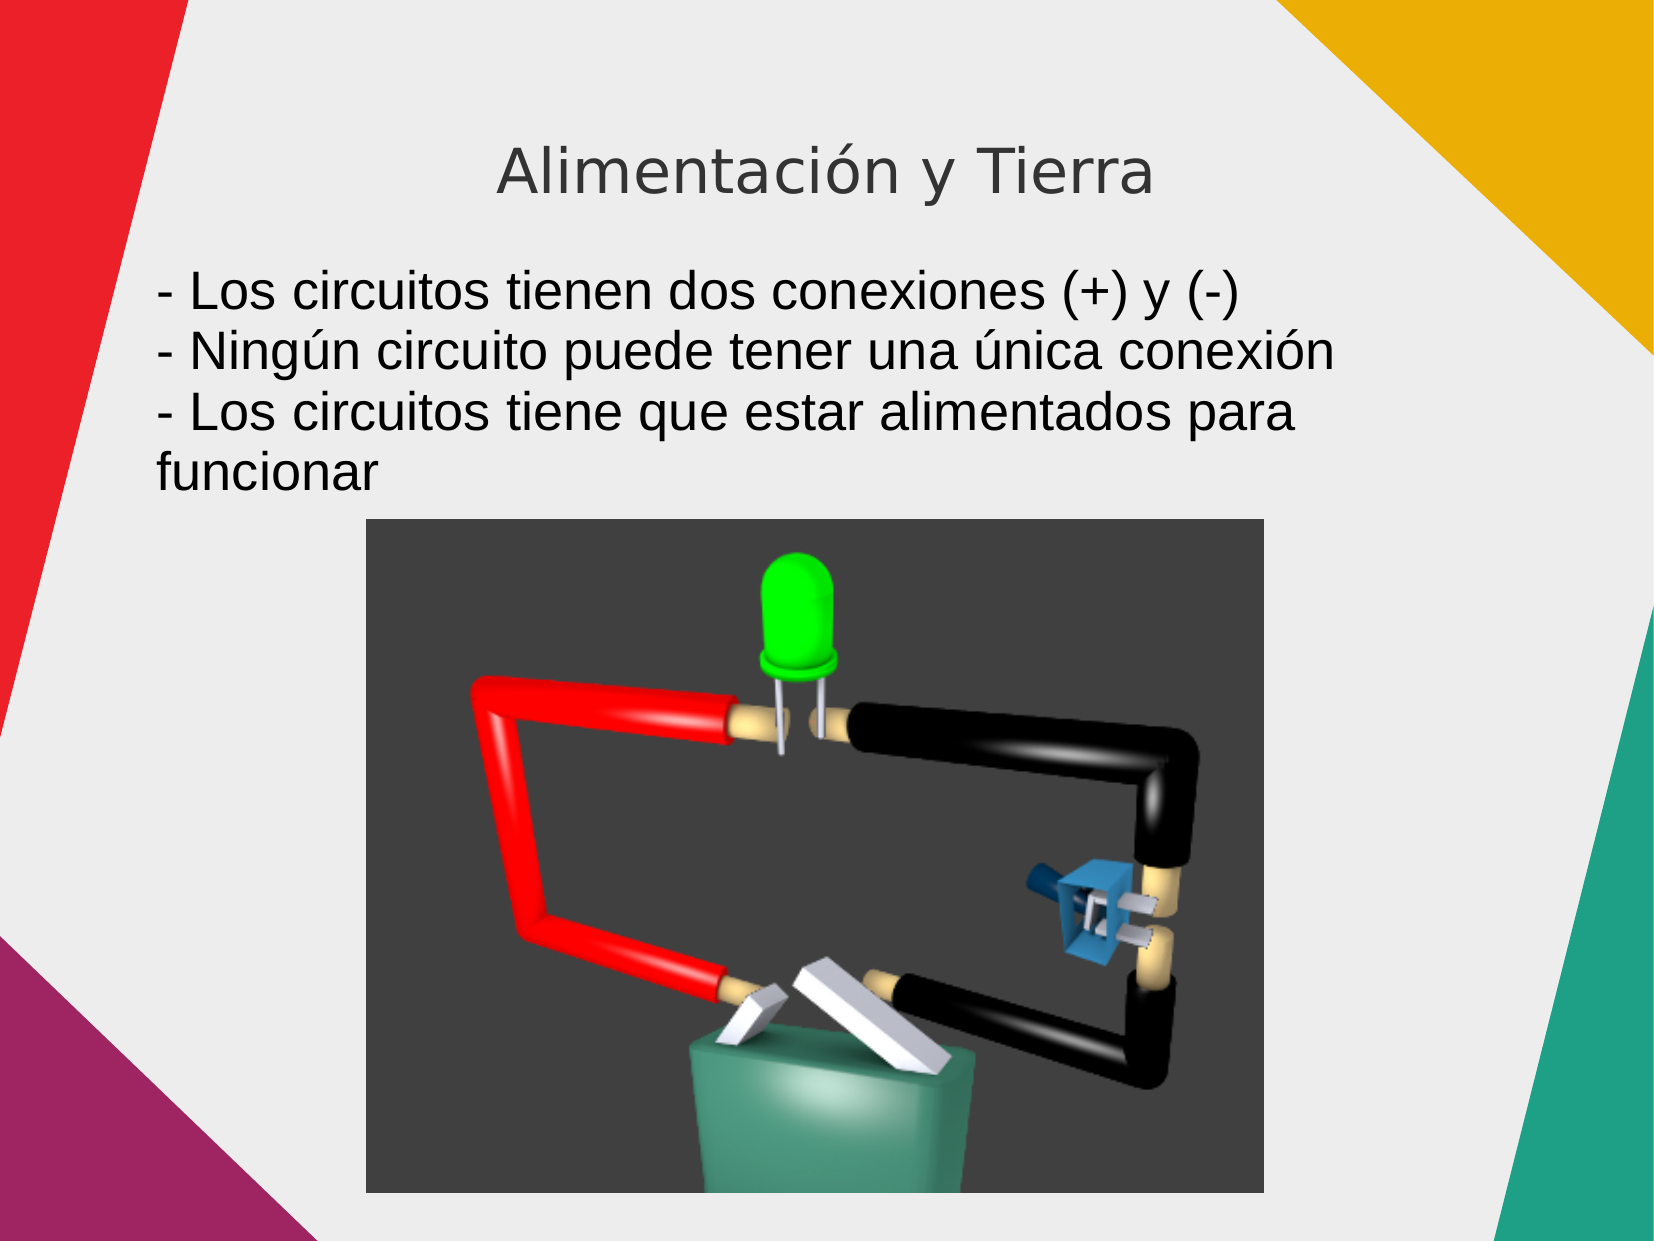

# Alimentación y Tierra
- Los circuitos tienen dos conexiones (+) y (-)
- Ningún circuito puede tener una única conexión
- Los circuitos tiene que estar alimentados para funcionar